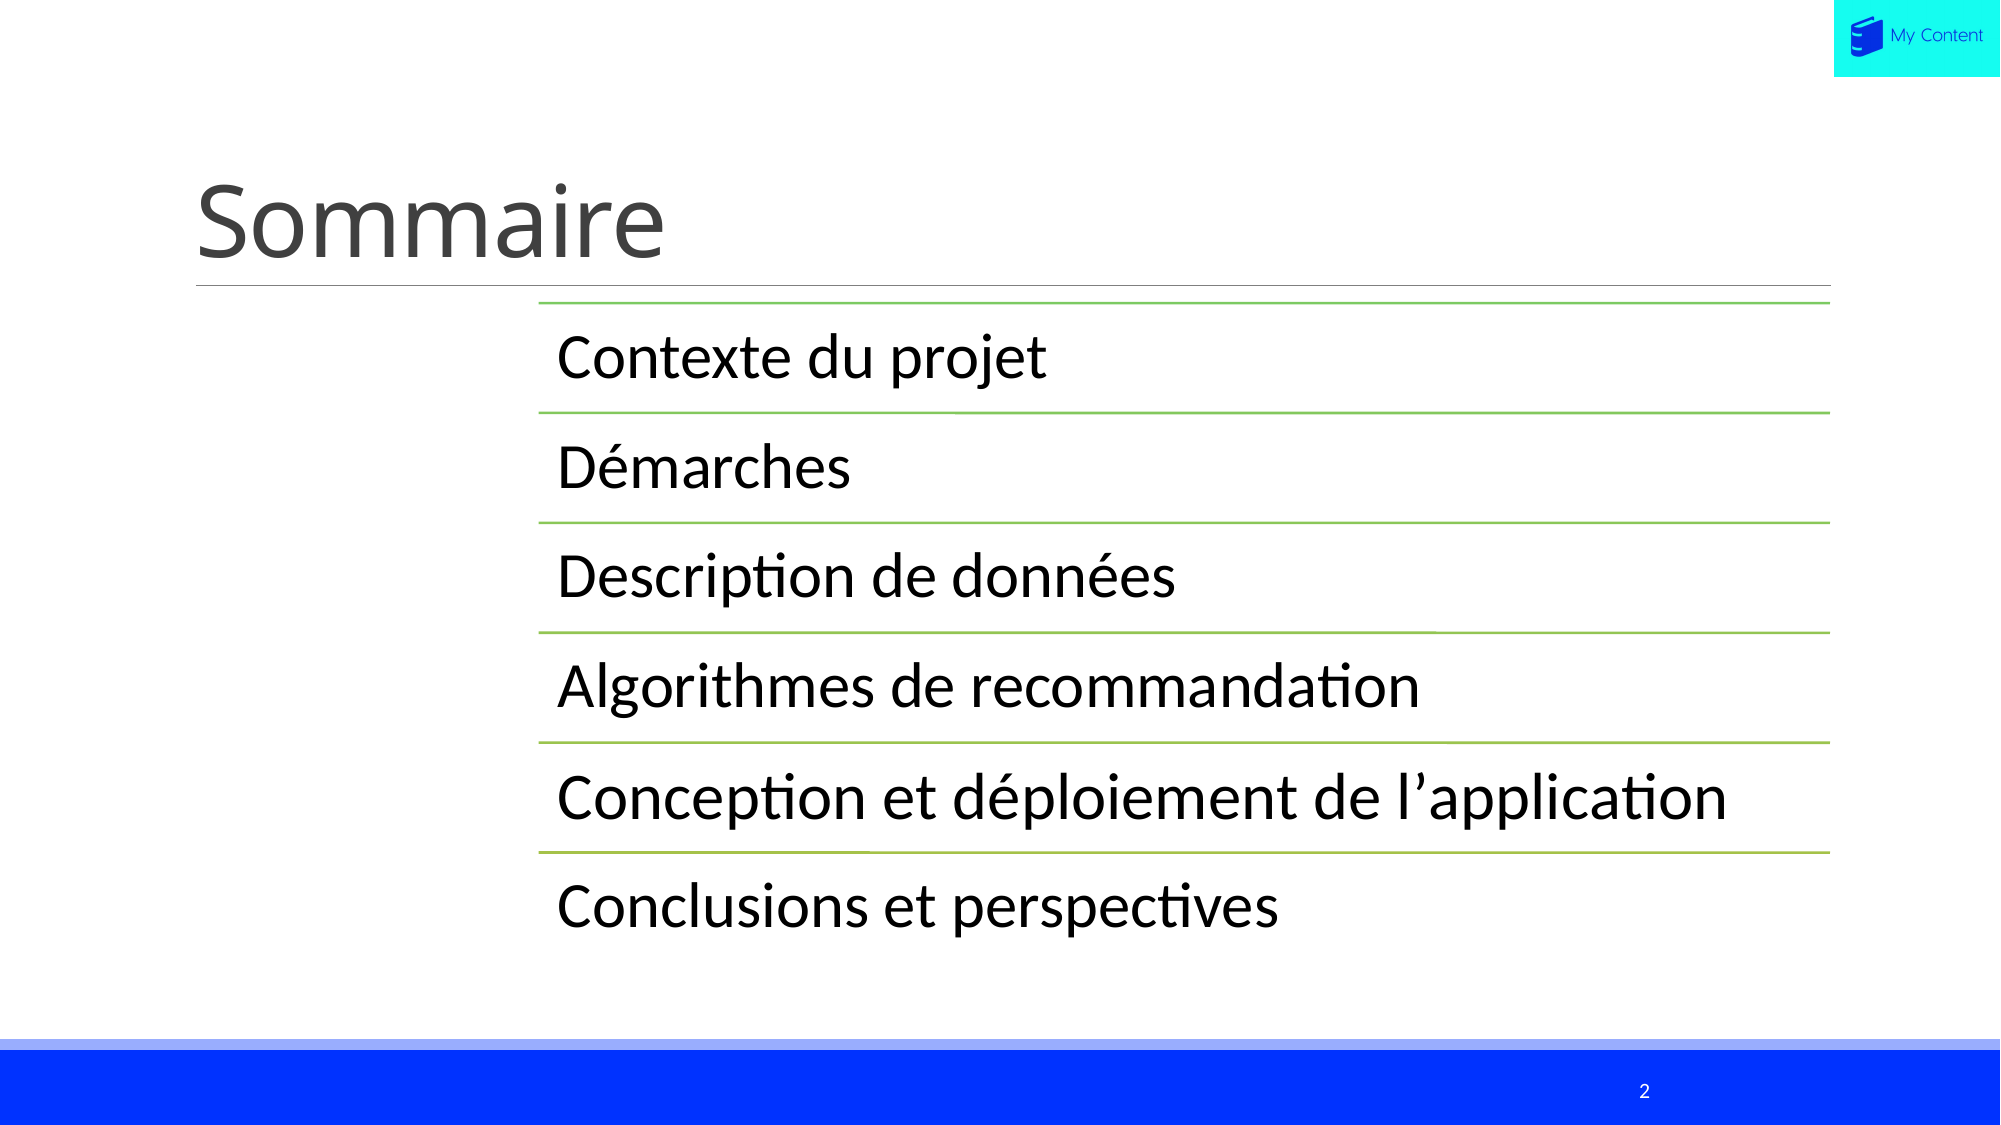

# Sommaire
Contexte du projet
Démarches
Description de données
Algorithmes de recommandation
Conception et déploiement de l’application
Conclusions et perspectives
2